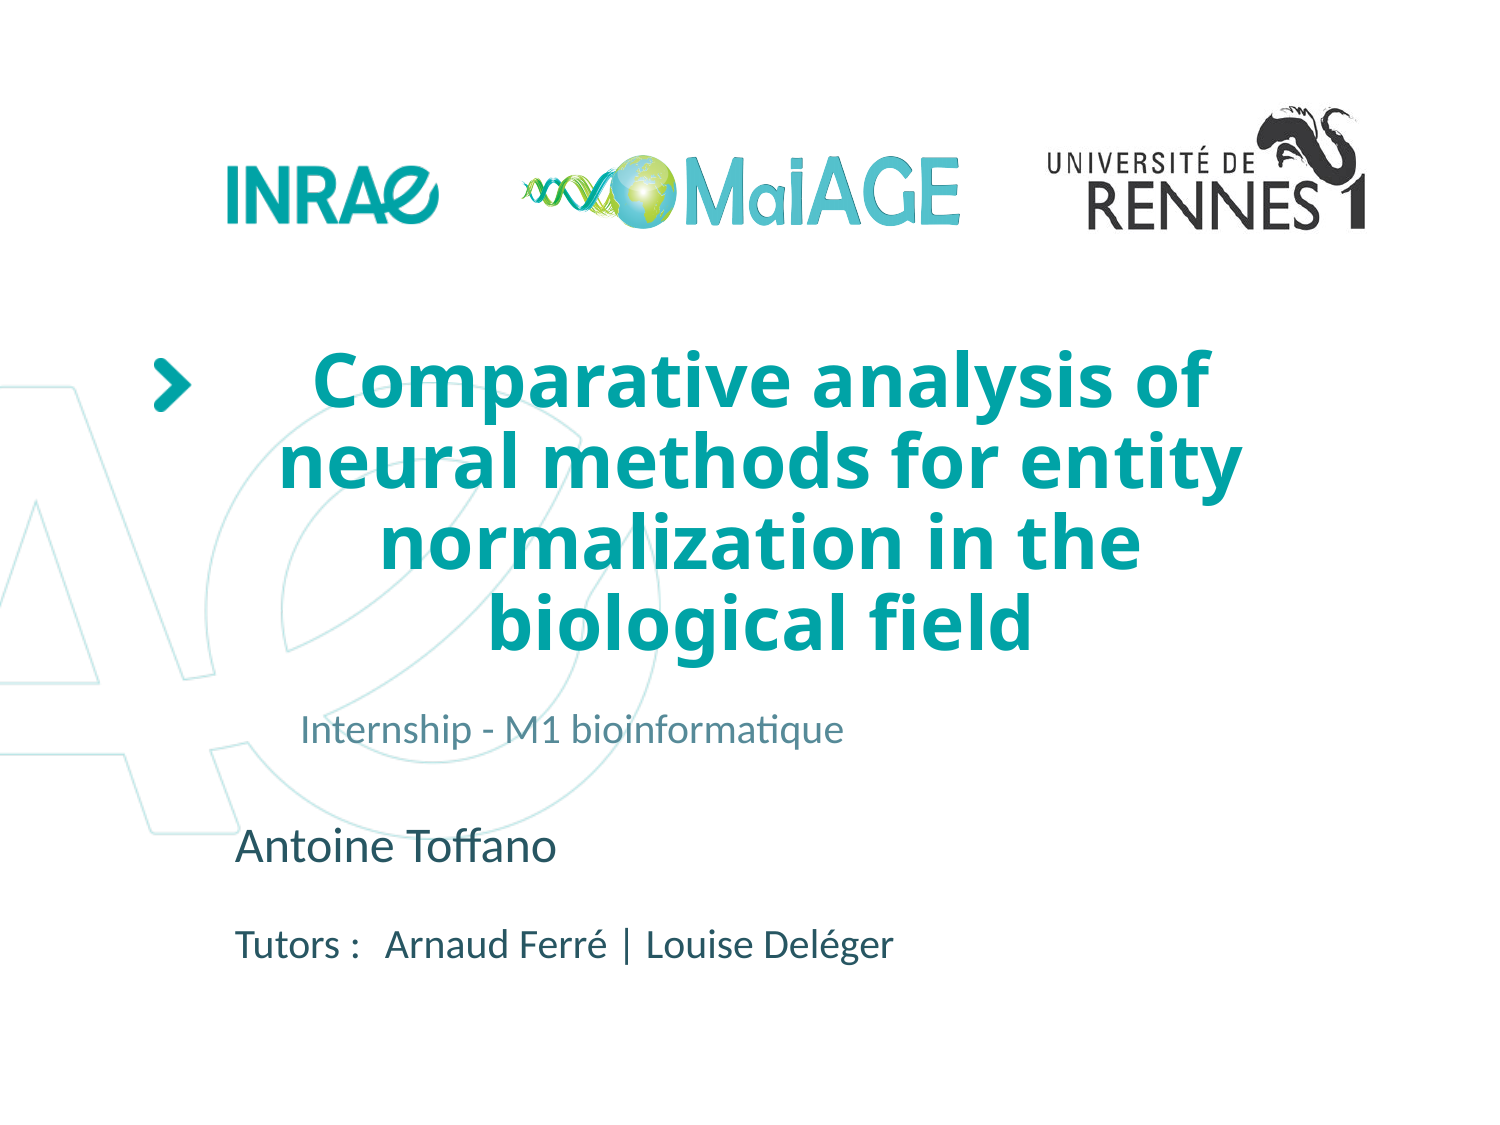

Comparative analysis of neural methods for entity normalization in the biological field
Internship - M1 bioinformatique
Antoine Toffano
Tutors : 	Arnaud Ferré | Louise Deléger